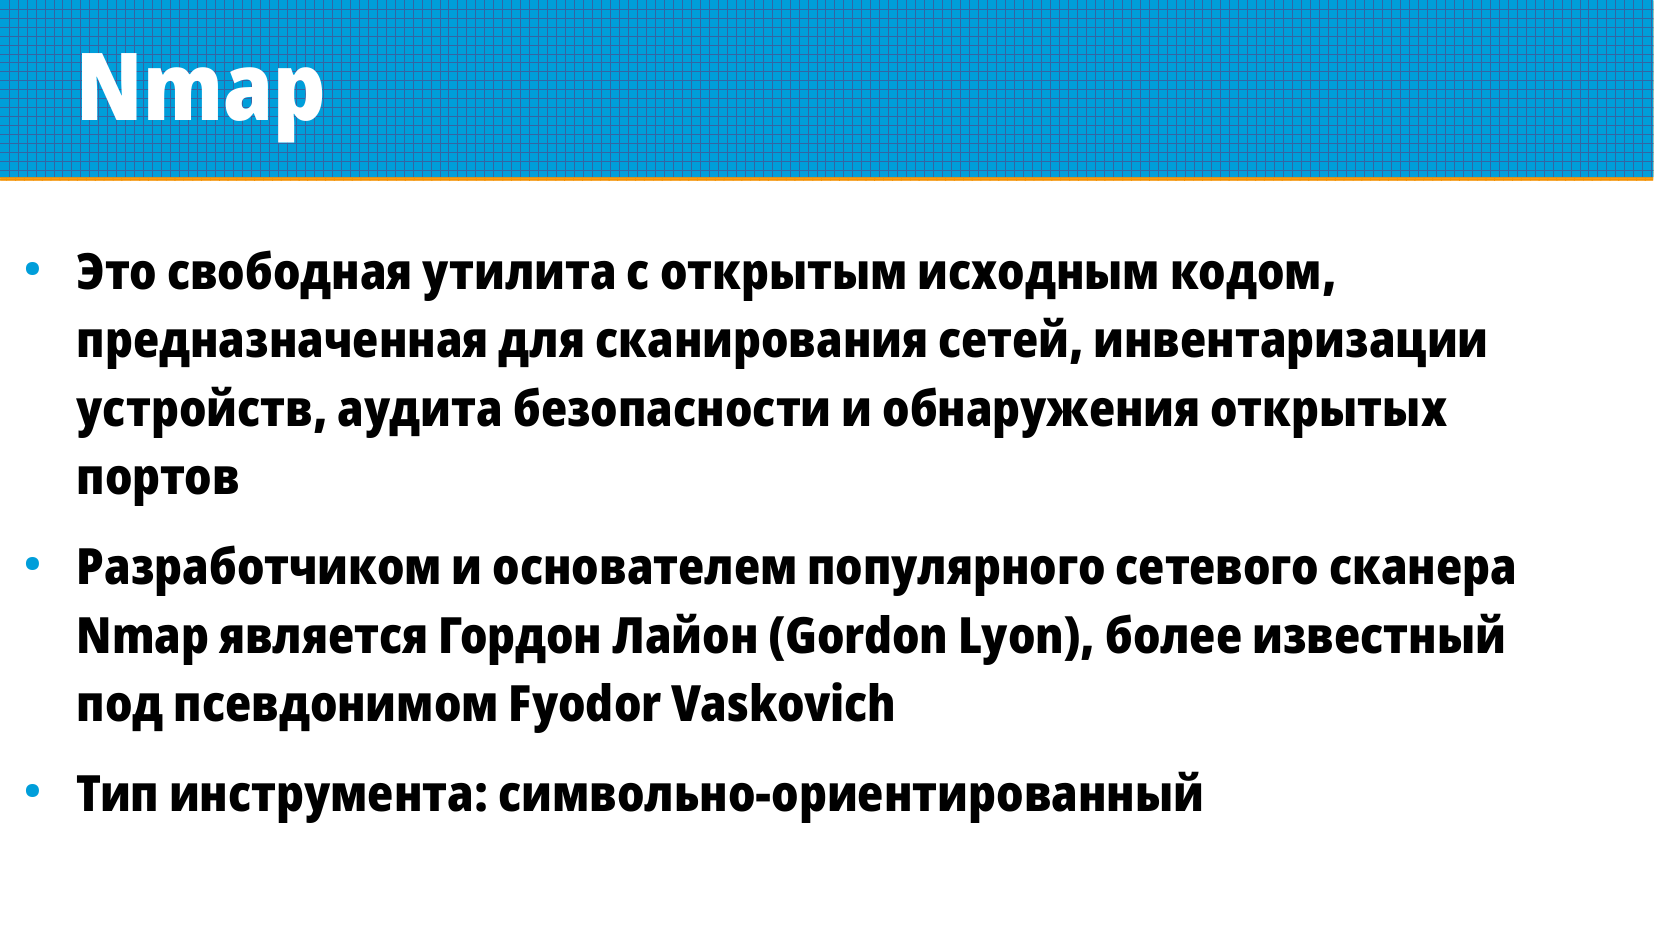

# Nmap
Это свободная утилита с открытым исходным кодом, предназначенная для сканирования сетей, инвентаризации устройств, аудита безопасности и обнаружения открытых портов
Разработчиком и основателем популярного сетевого сканера Nmap является Гордон Лайон (Gordon Lyon), более известный под псевдонимом Fyodor Vaskovich
Тип инструмента: символьно-ориентированный